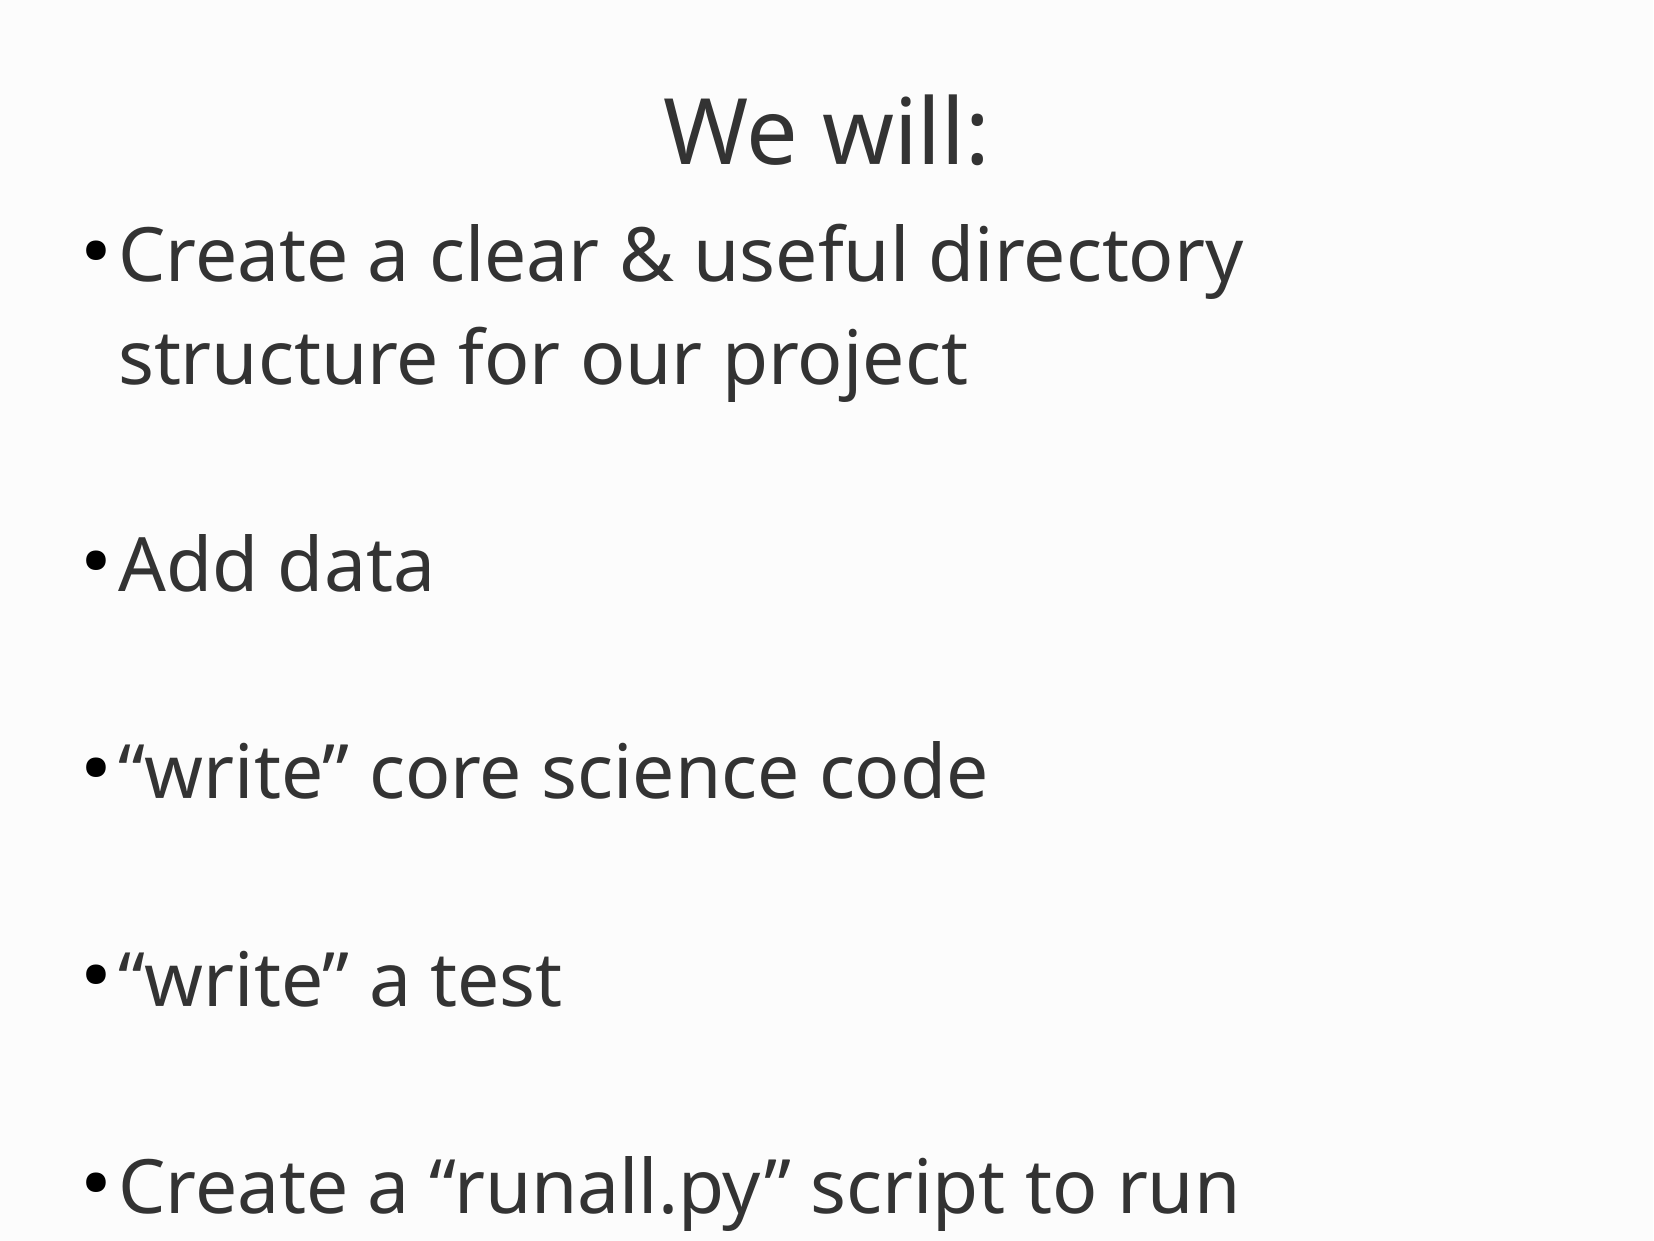

# We will:
Create a clear & useful directory structure for our project
Add data
“write” core science code
“write” a test
Create a “runall.py” script to run everything.